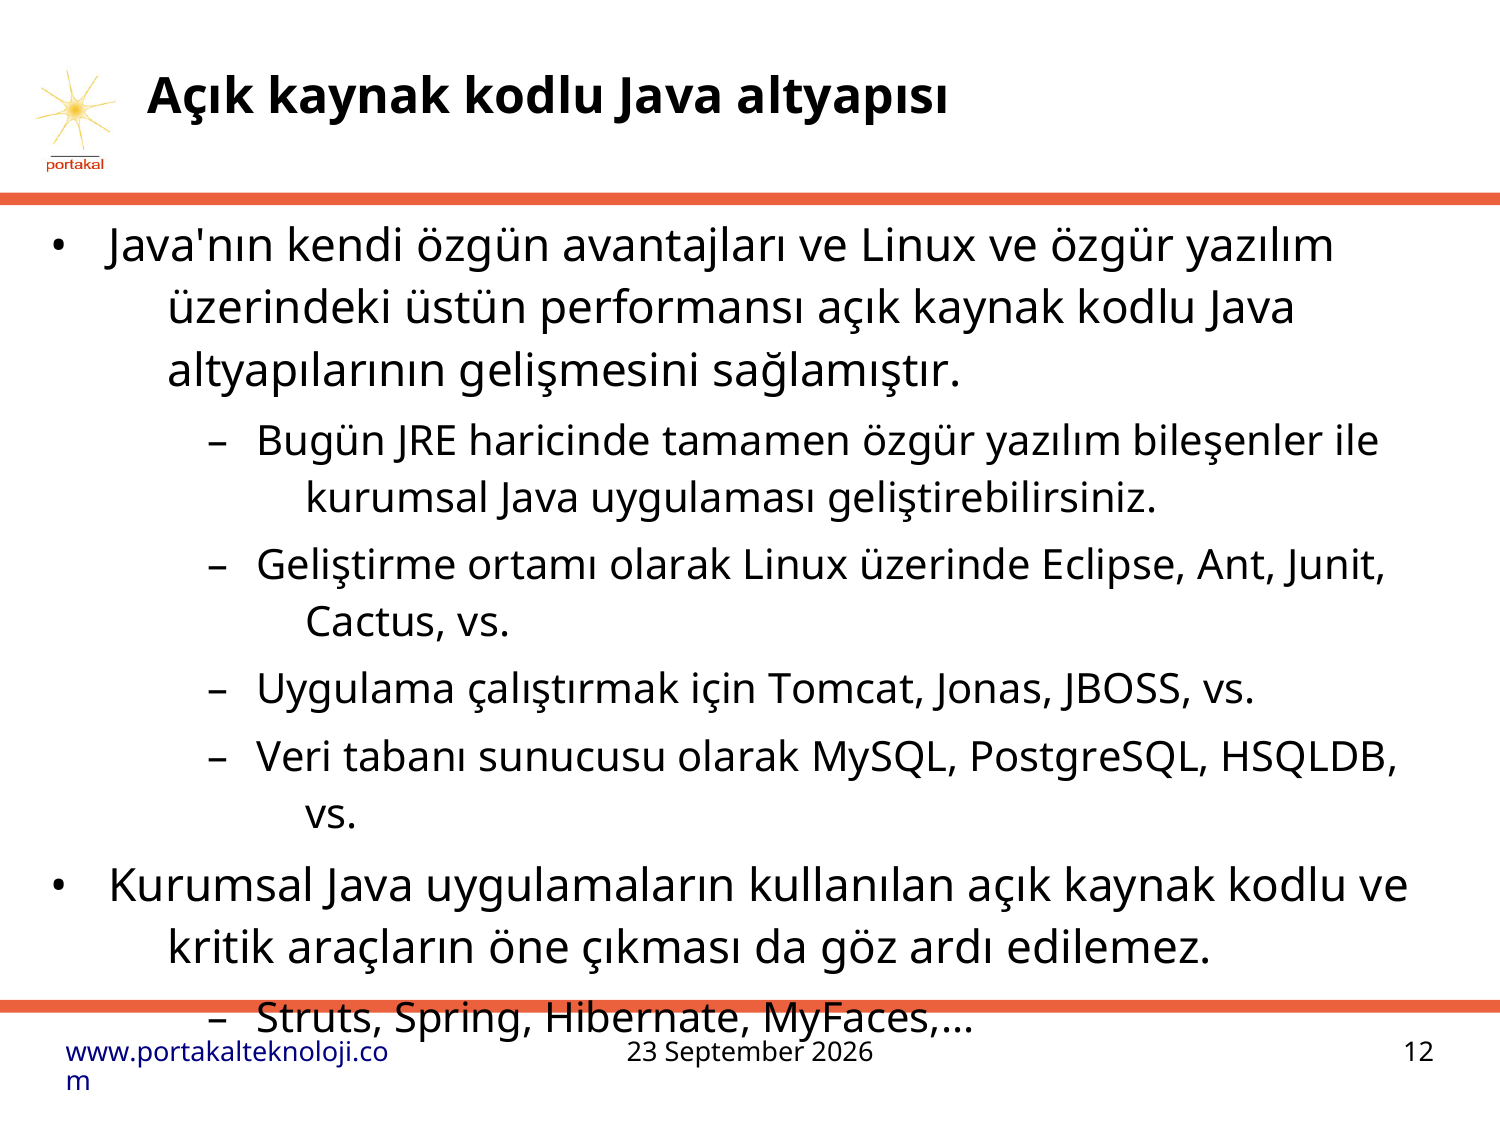

# Açık kaynak kodlu Java altyapısı
Java'nın kendi özgün avantajları ve Linux ve özgür yazılım üzerindeki üstün performansı açık kaynak kodlu Java altyapılarının gelişmesini sağlamıştır.
Bugün JRE haricinde tamamen özgür yazılım bileşenler ile kurumsal Java uygulaması geliştirebilirsiniz.
Geliştirme ortamı olarak Linux üzerinde Eclipse, Ant, Junit, Cactus, vs.
Uygulama çalıştırmak için Tomcat, Jonas, JBOSS, vs.
Veri tabanı sunucusu olarak MySQL, PostgreSQL, HSQLDB, vs.
Kurumsal Java uygulamaların kullanılan açık kaynak kodlu ve kritik araçların öne çıkması da göz ardı edilemez.
Struts, Spring, Hibernate, MyFaces,...